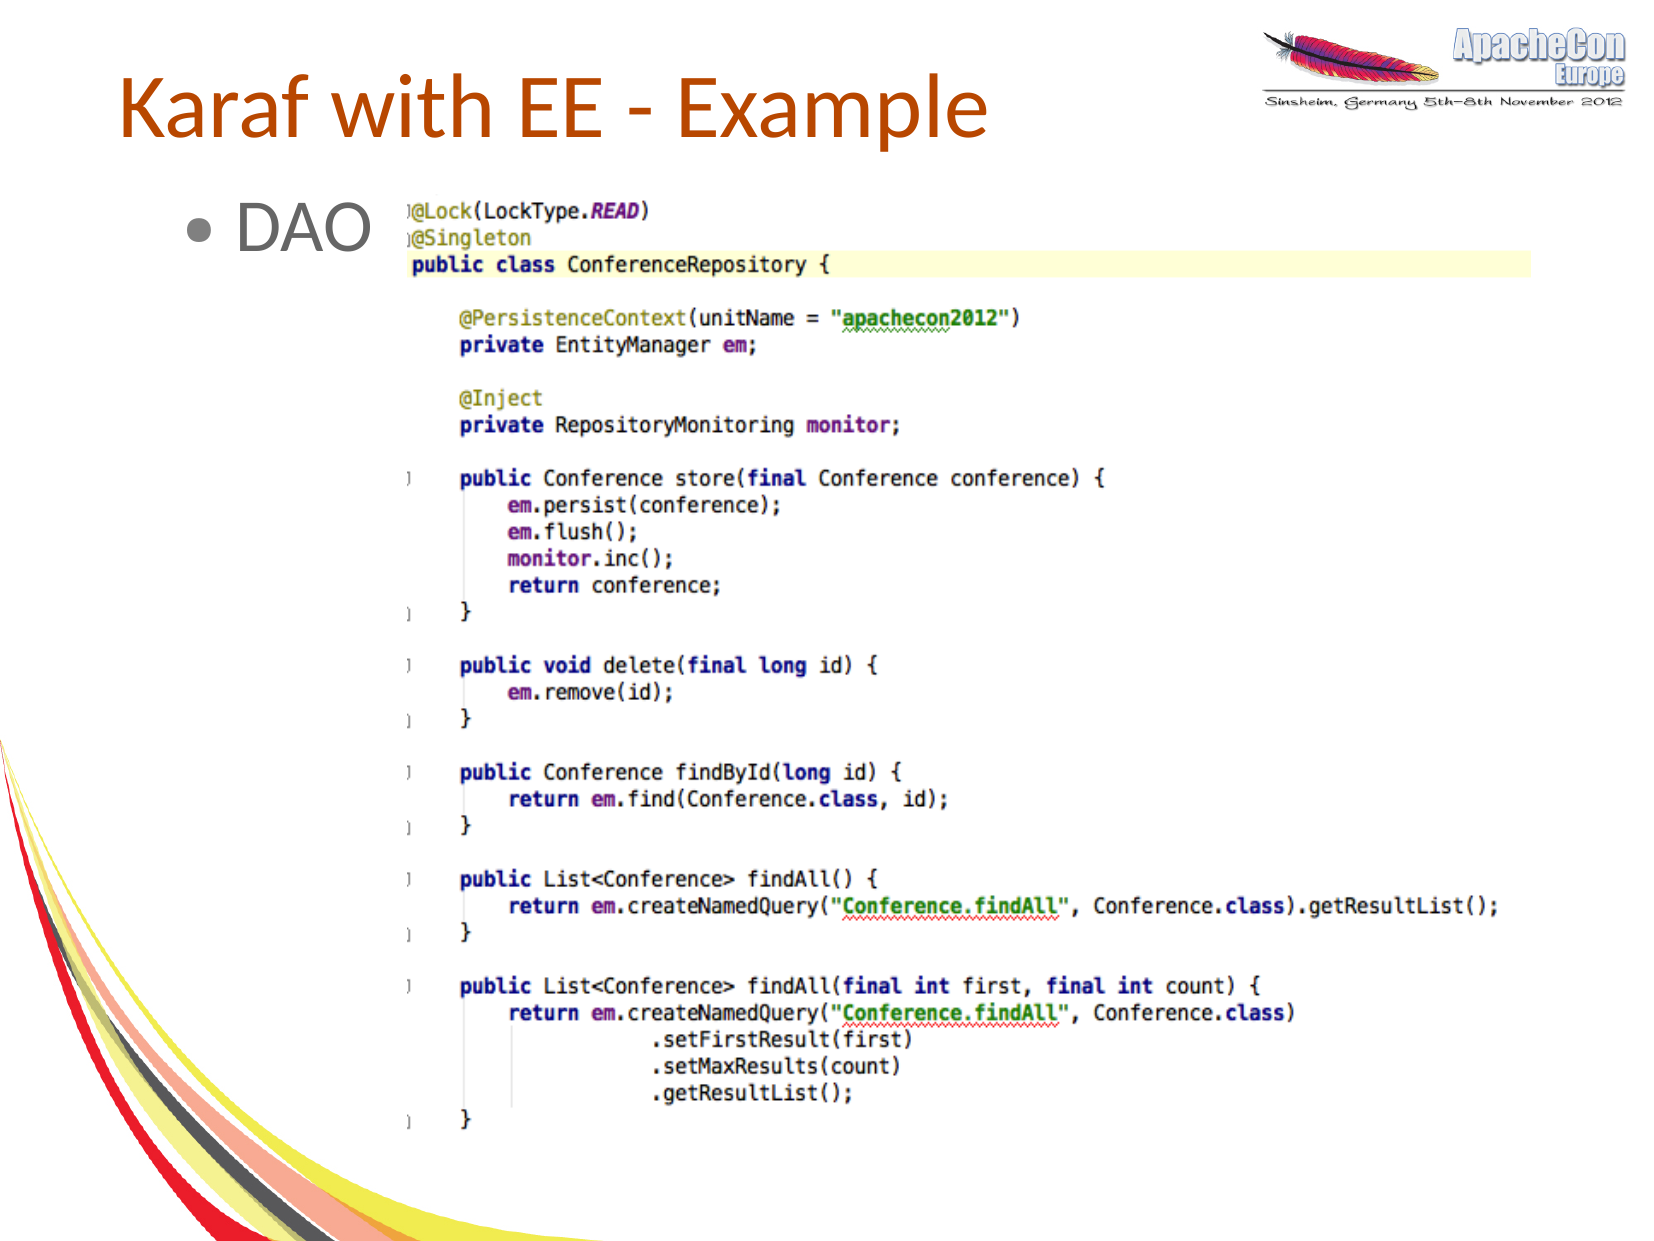

# Karaf with EE - Example
DAO